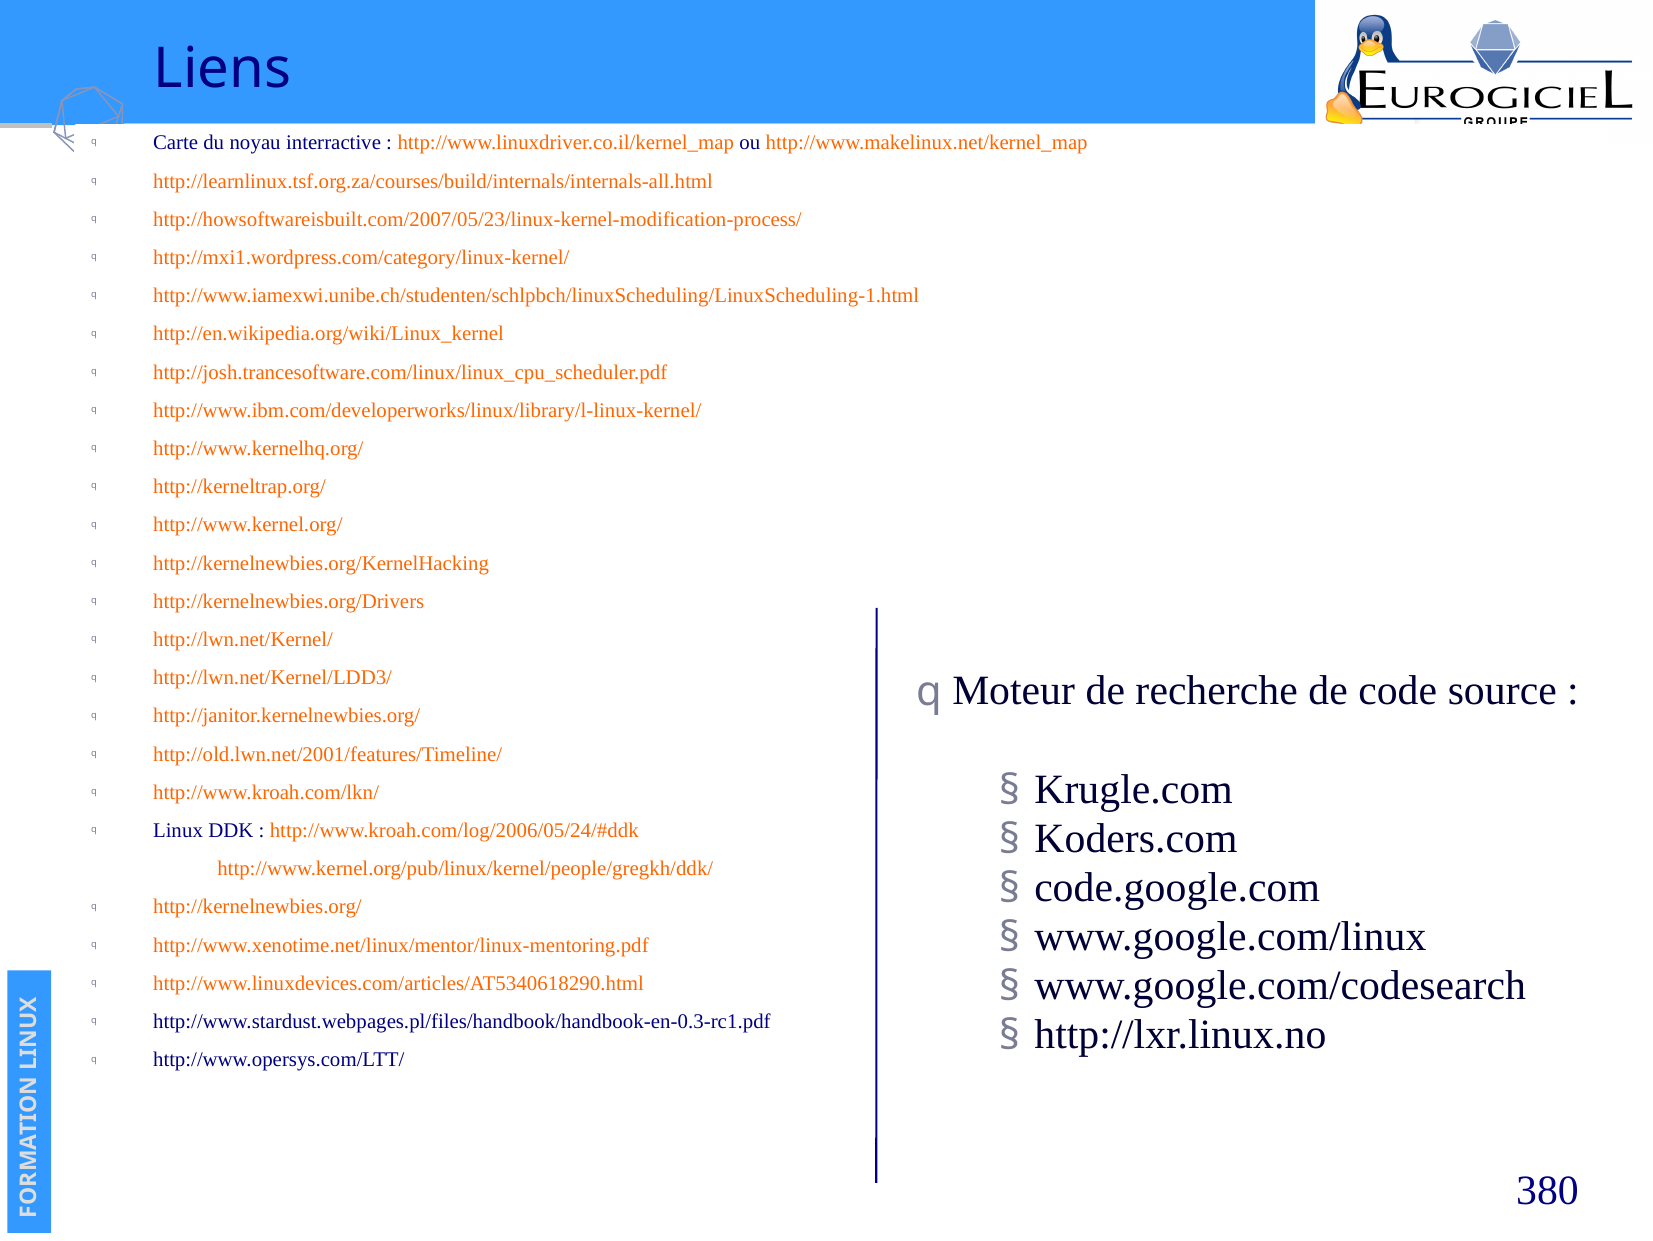

# Liens
Carte du noyau interractive : http://www.linuxdriver.co.il/kernel_map ou http://www.makelinux.net/kernel_map
http://learnlinux.tsf.org.za/courses/build/internals/internals-all.html
http://howsoftwareisbuilt.com/2007/05/23/linux-kernel-modification-process/
http://mxi1.wordpress.com/category/linux-kernel/
http://www.iamexwi.unibe.ch/studenten/schlpbch/linuxScheduling/LinuxScheduling-1.html
http://en.wikipedia.org/wiki/Linux_kernel
http://josh.trancesoftware.com/linux/linux_cpu_scheduler.pdf
http://www.ibm.com/developerworks/linux/library/l-linux-kernel/
http://www.kernelhq.org/
http://kerneltrap.org/
http://www.kernel.org/
http://kernelnewbies.org/KernelHacking
http://kernelnewbies.org/Drivers
http://lwn.net/Kernel/
http://lwn.net/Kernel/LDD3/
http://janitor.kernelnewbies.org/
http://old.lwn.net/2001/features/Timeline/
http://www.kroah.com/lkn/
Linux DDK : http://www.kroah.com/log/2006/05/24/#ddk
 http://www.kernel.org/pub/linux/kernel/people/gregkh/ddk/
http://kernelnewbies.org/
http://www.xenotime.net/linux/mentor/linux-mentoring.pdf
http://www.linuxdevices.com/articles/AT5340618290.html
http://www.stardust.webpages.pl/files/handbook/handbook-en-0.3-rc1.pdf
http://www.opersys.com/LTT/
 Moteur de recherche de code source :
Krugle.com
Koders.com
code.google.com
www.google.com/linux
www.google.com/codesearch
http://lxr.linux.no